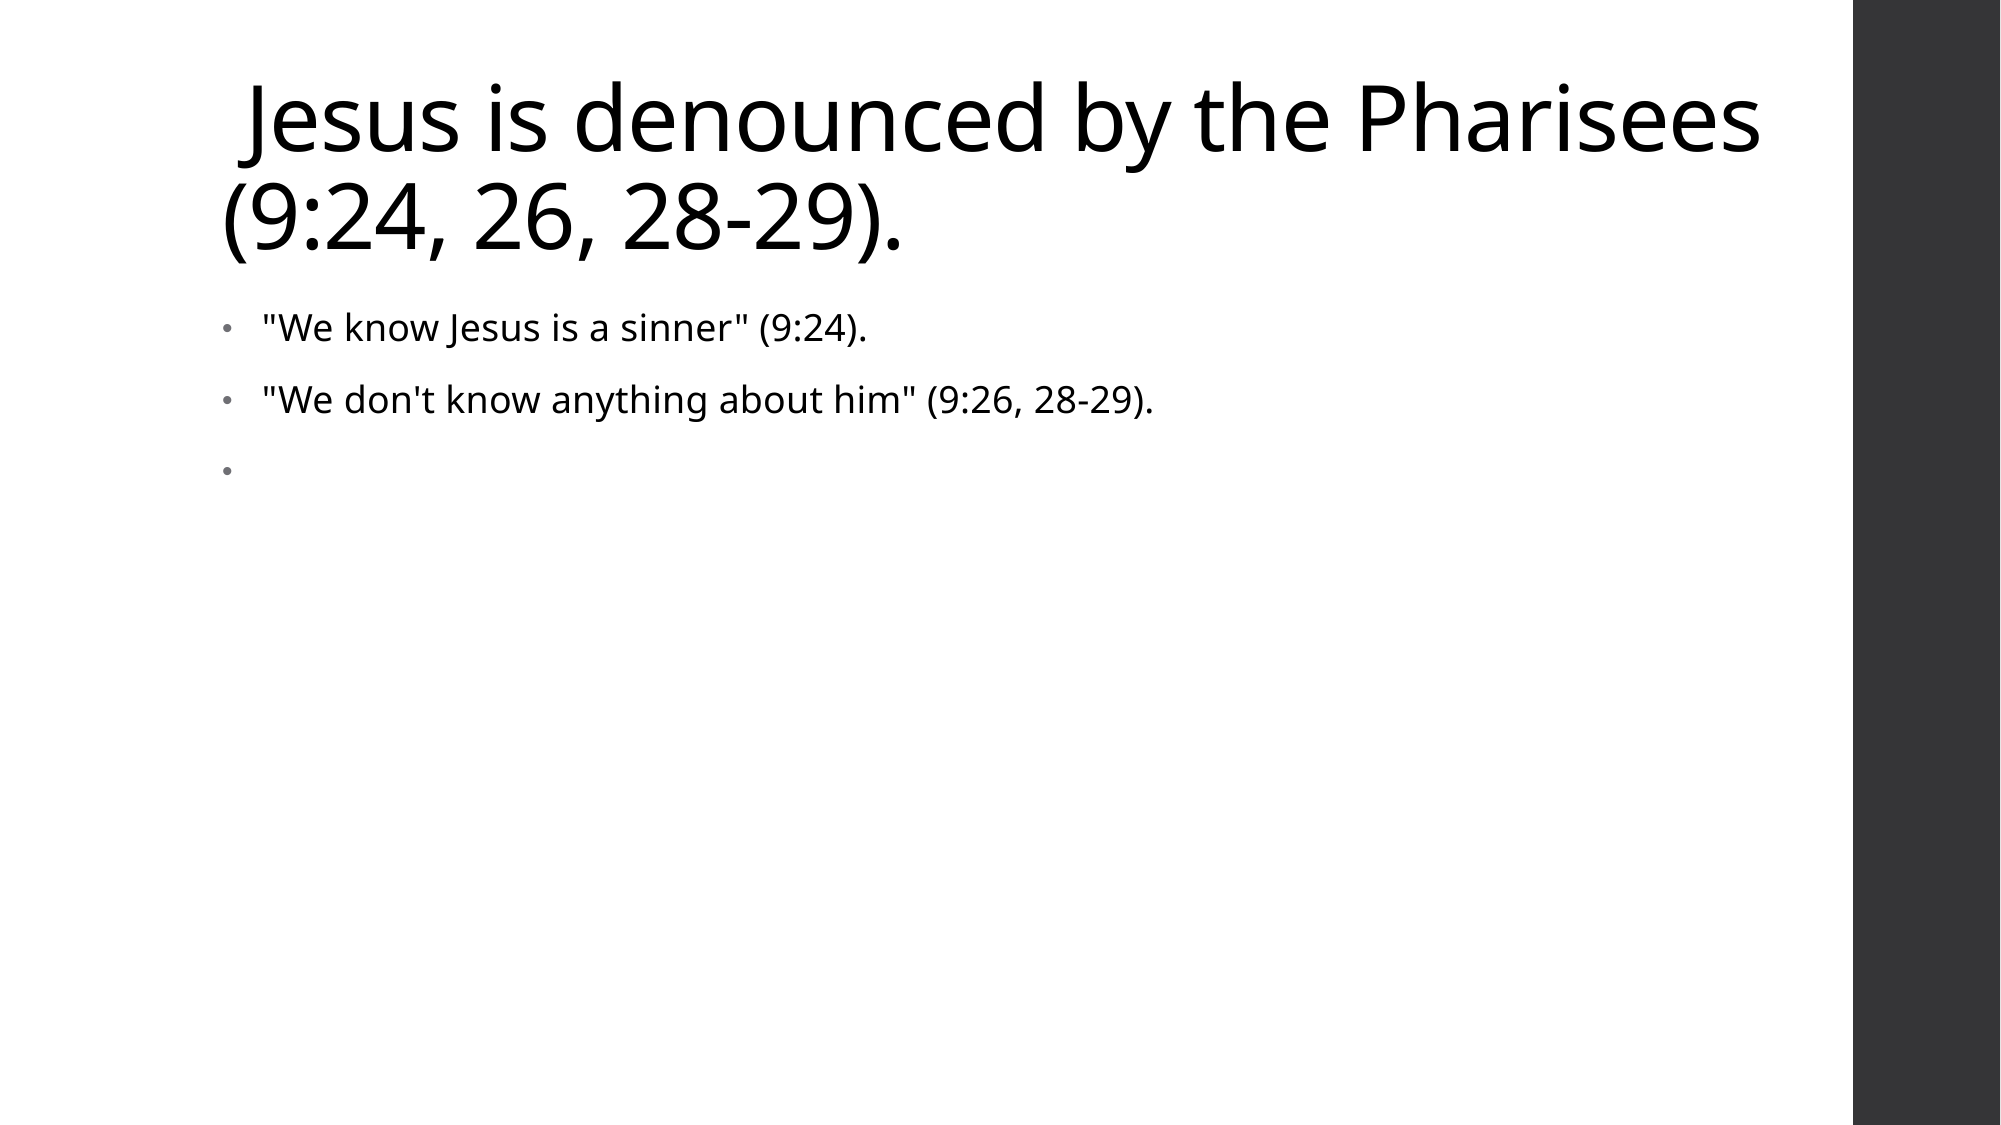

# Jesus is denounced by the Pharisees (9:24, 26, 28-29).
 "We know Jesus is a sinner" (9:24).
 "We don't know anything about him" (9:26, 28-29).